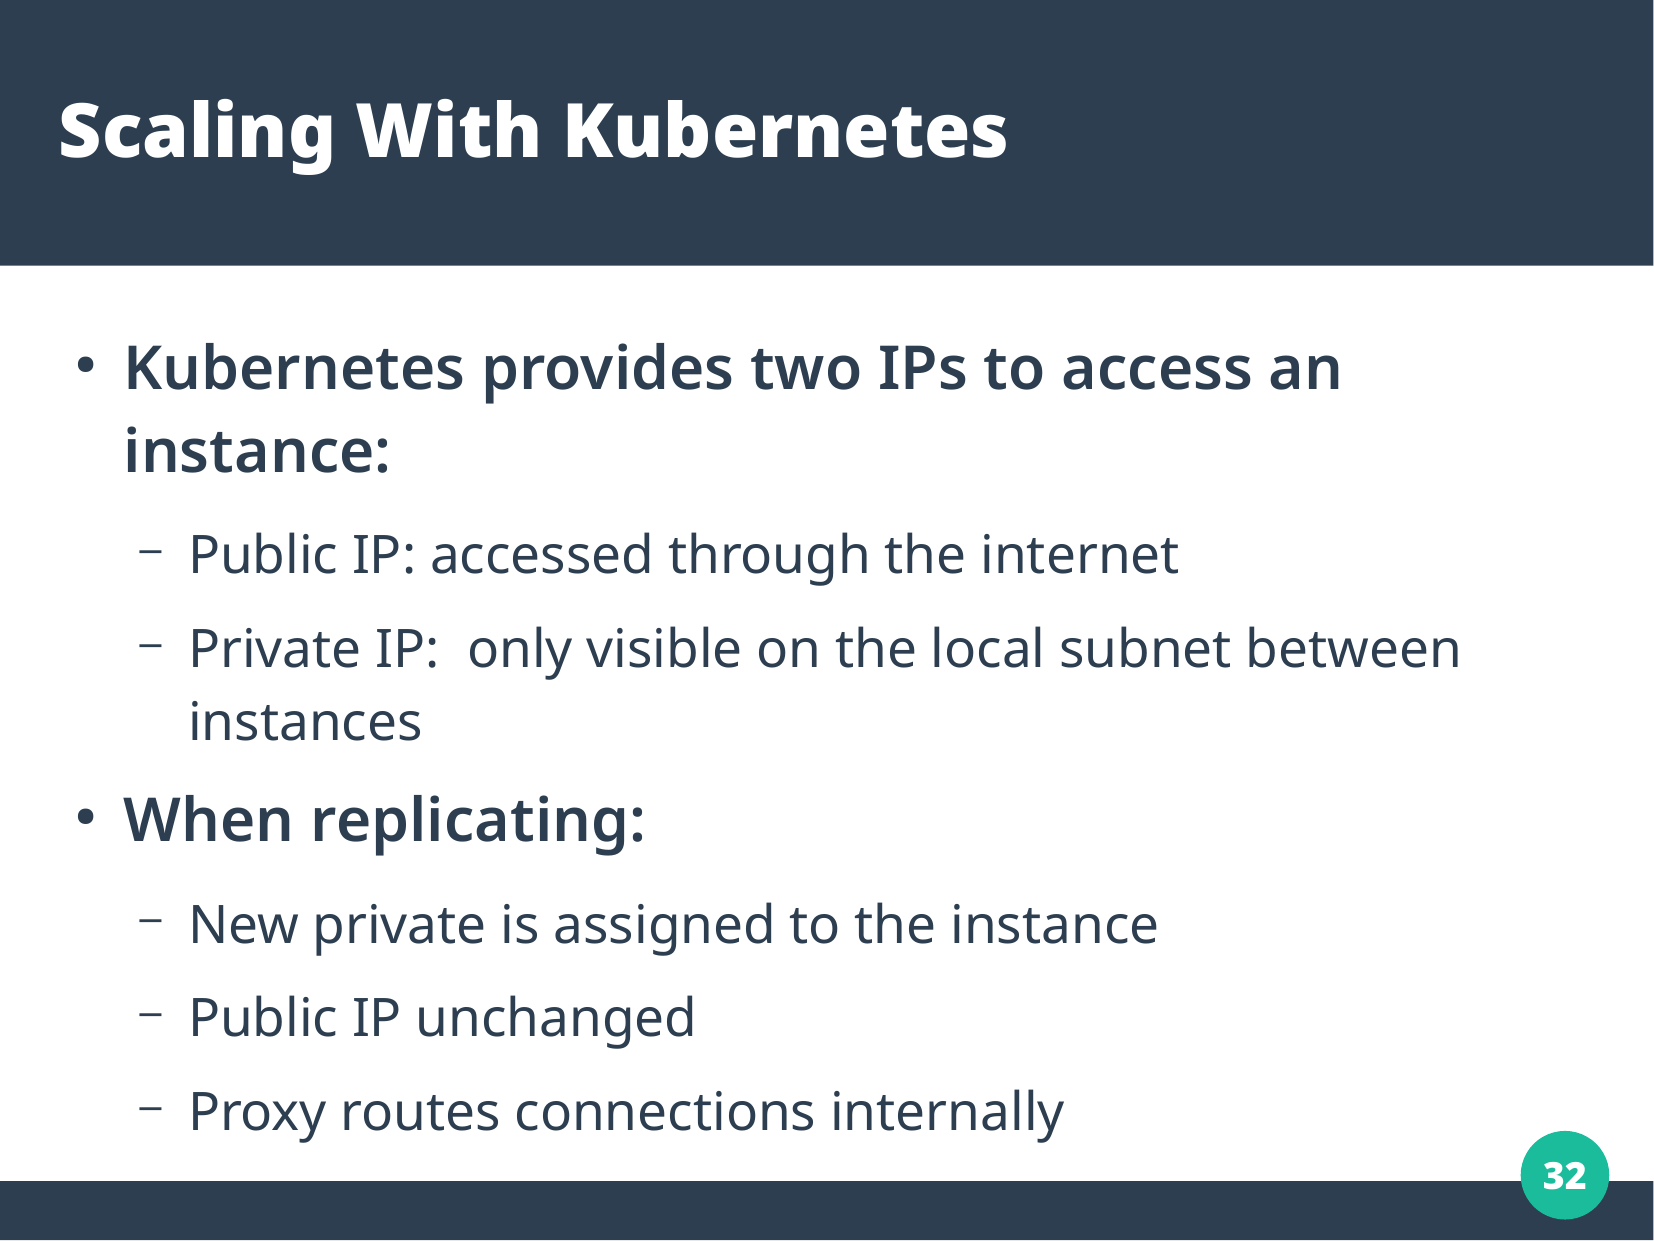

# Scaling With Kubernetes
Kubernetes provides two IPs to access an instance:
Public IP: accessed through the internet
Private IP: only visible on the local subnet between instances
When replicating:
New private is assigned to the instance
Public IP unchanged
Proxy routes connections internally
32